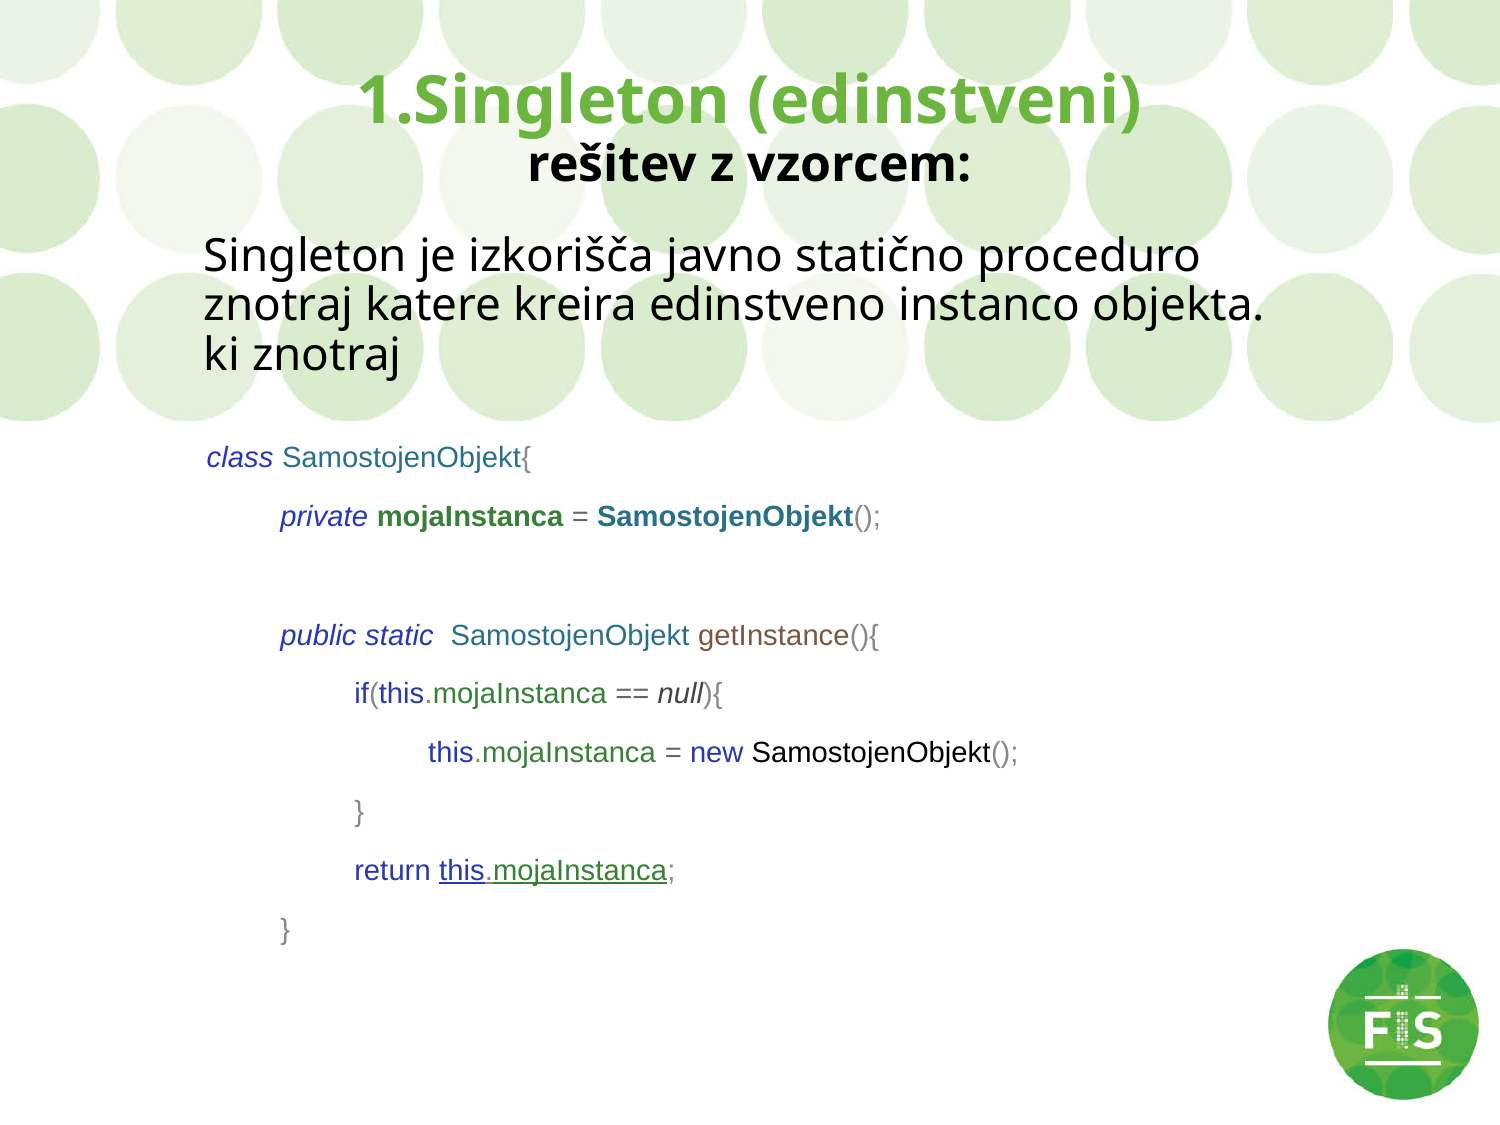

# 1.Singleton (edinstveni) rešitev z vzorcem:
Singleton je izkorišča javno statično proceduro znotraj katere kreira edinstveno instanco objekta. ki znotraj
	class SamostojenObjekt{
		private mojaInstanca = SamostojenObjekt();
 		public static SamostojenObjekt getInstance(){
 			if(this.mojaInstanca == null){
 				this.mojaInstanca = new SamostojenObjekt();
 			}
 			return this.mojaInstanca;
 		}
Opomba:
Za to metodo bodo vsi rekli, da se jo je potrebno izogibati in jo bodo ob tem vsi vseeno koristili...